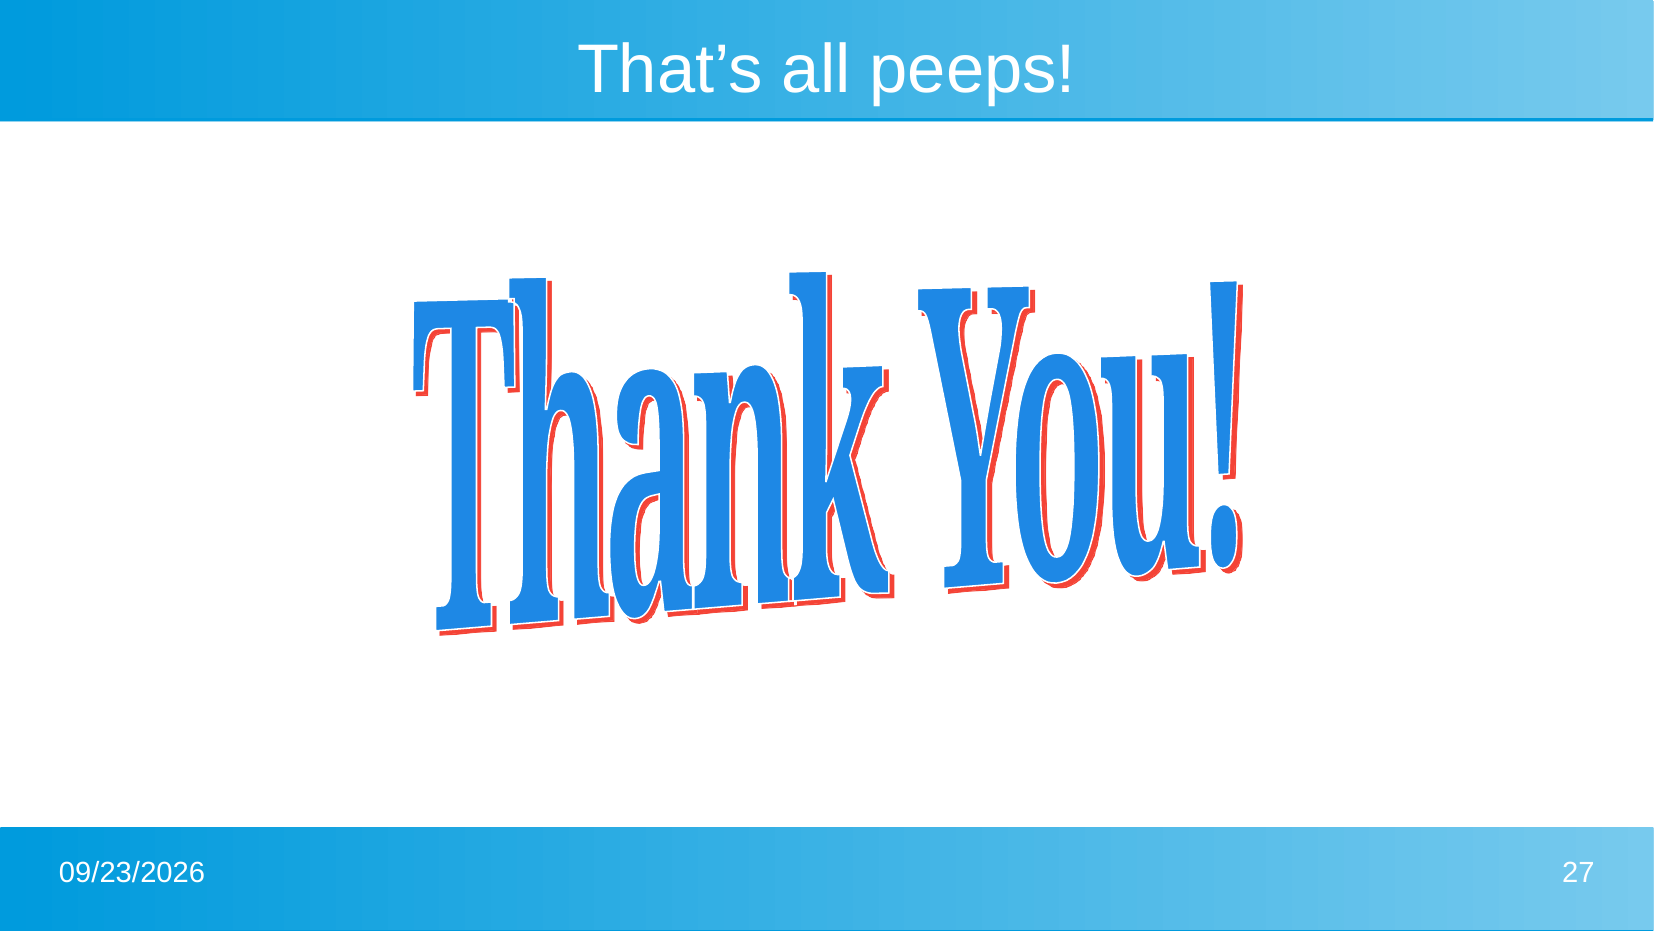

# That’s all peeps!
Thank You!
27